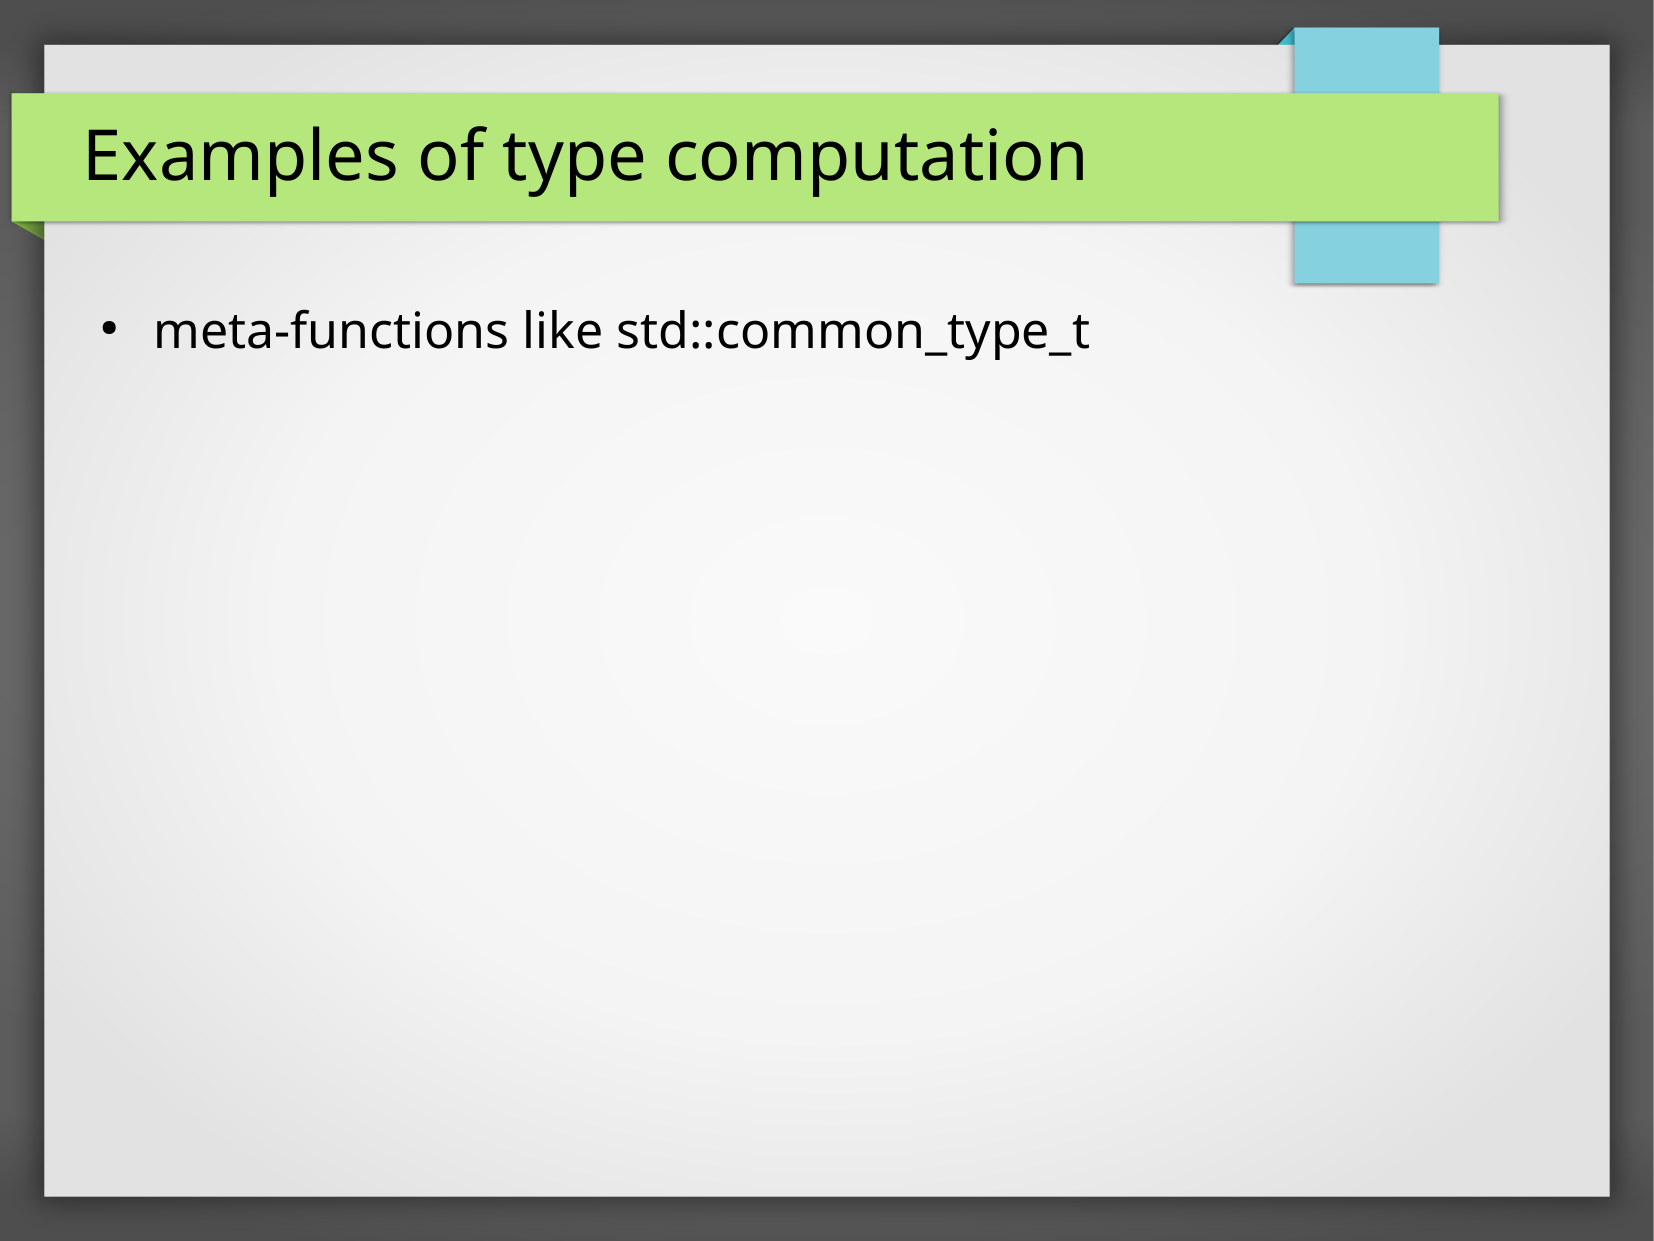

# Examples of type computation
meta-functions like std::common_type_t